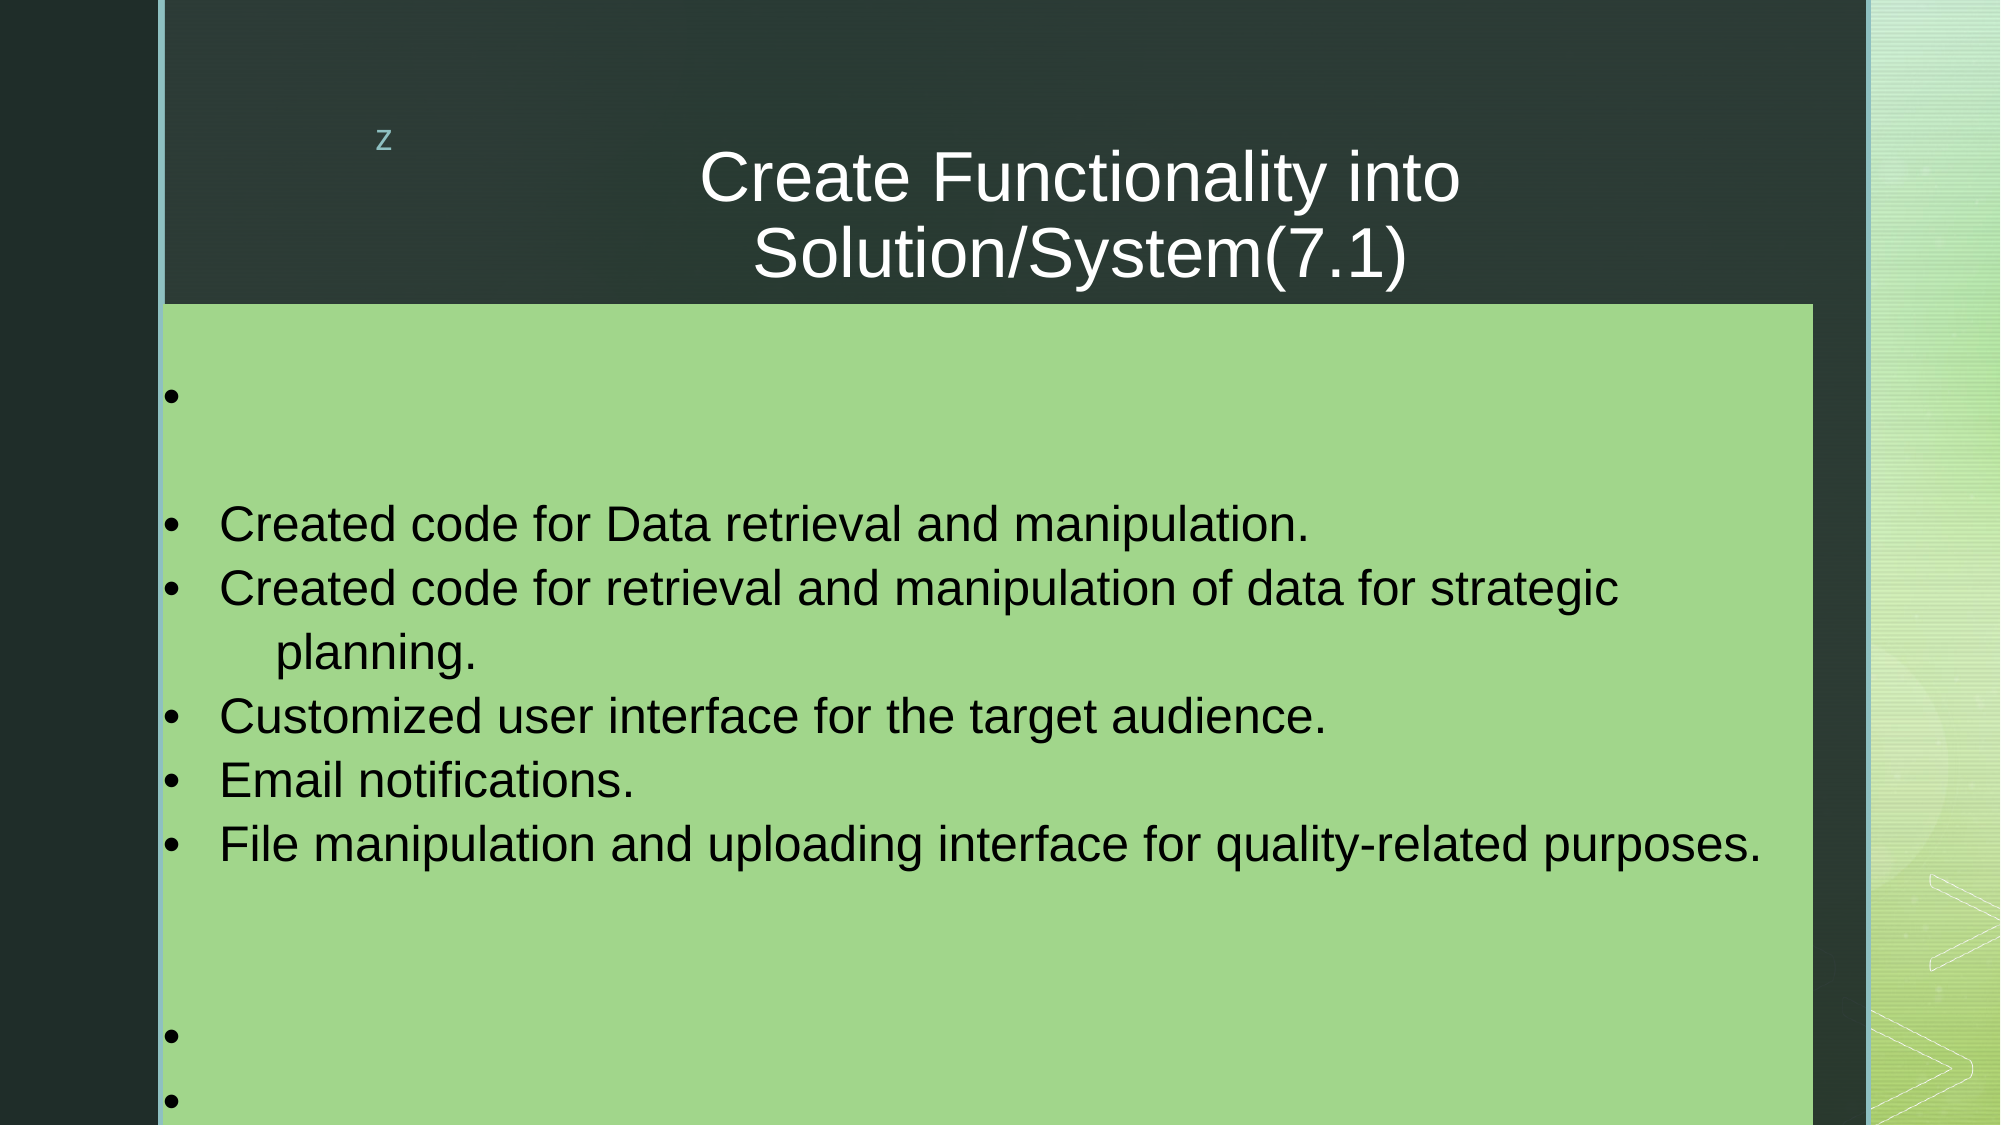

# Create Functionality into Solution/System(7.1)
| Created code for Data retrieval and manipulation. Created code for retrieval and manipulation of data for strategic planning. Customized user interface for the target audience. Email notifications. File manipulation and uploading interface for quality-related purposes. |
| --- |